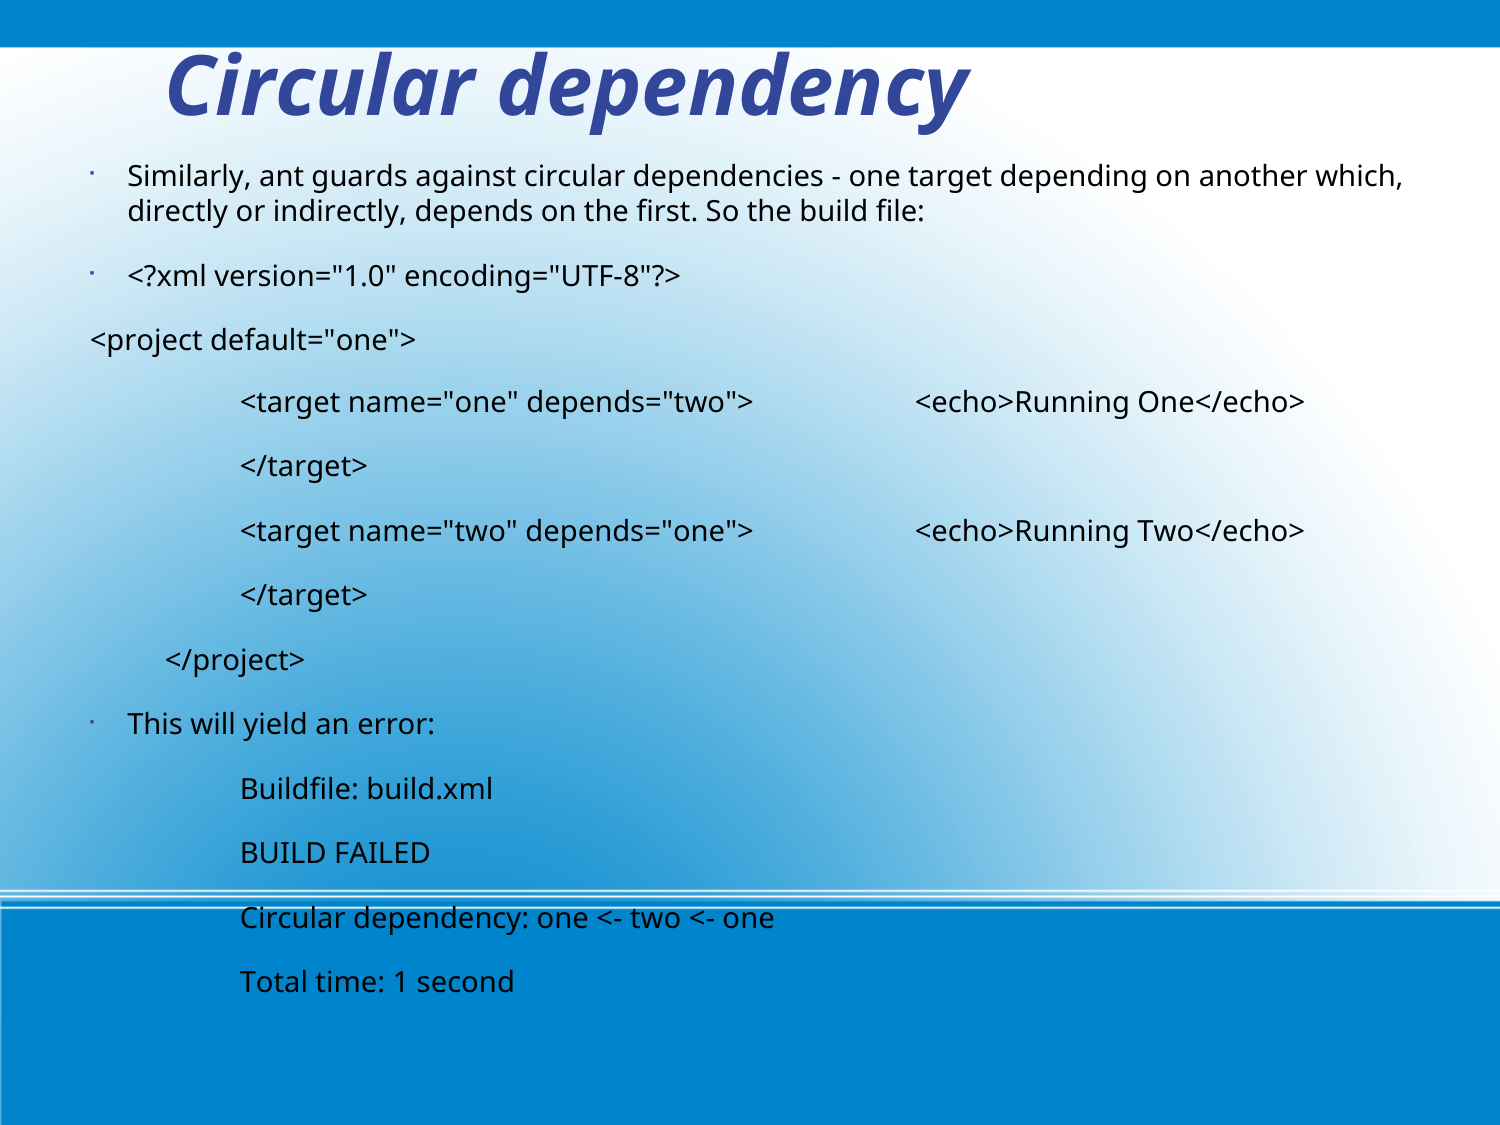

# Circular dependency
Similarly, ant guards against circular dependencies - one target depending on another which, directly or indirectly, depends on the first. So the build file:
<?xml version="1.0" encoding="UTF-8"?>
<project default="one">
		<target name="one" depends="two"> 			<echo>Running One</echo>
		</target>
		<target name="two" depends="one"> 			<echo>Running Two</echo>
		</target>
	</project>
This will yield an error:
		Buildfile: build.xml
		BUILD FAILED
		Circular dependency: one <- two <- one
		Total time: 1 second